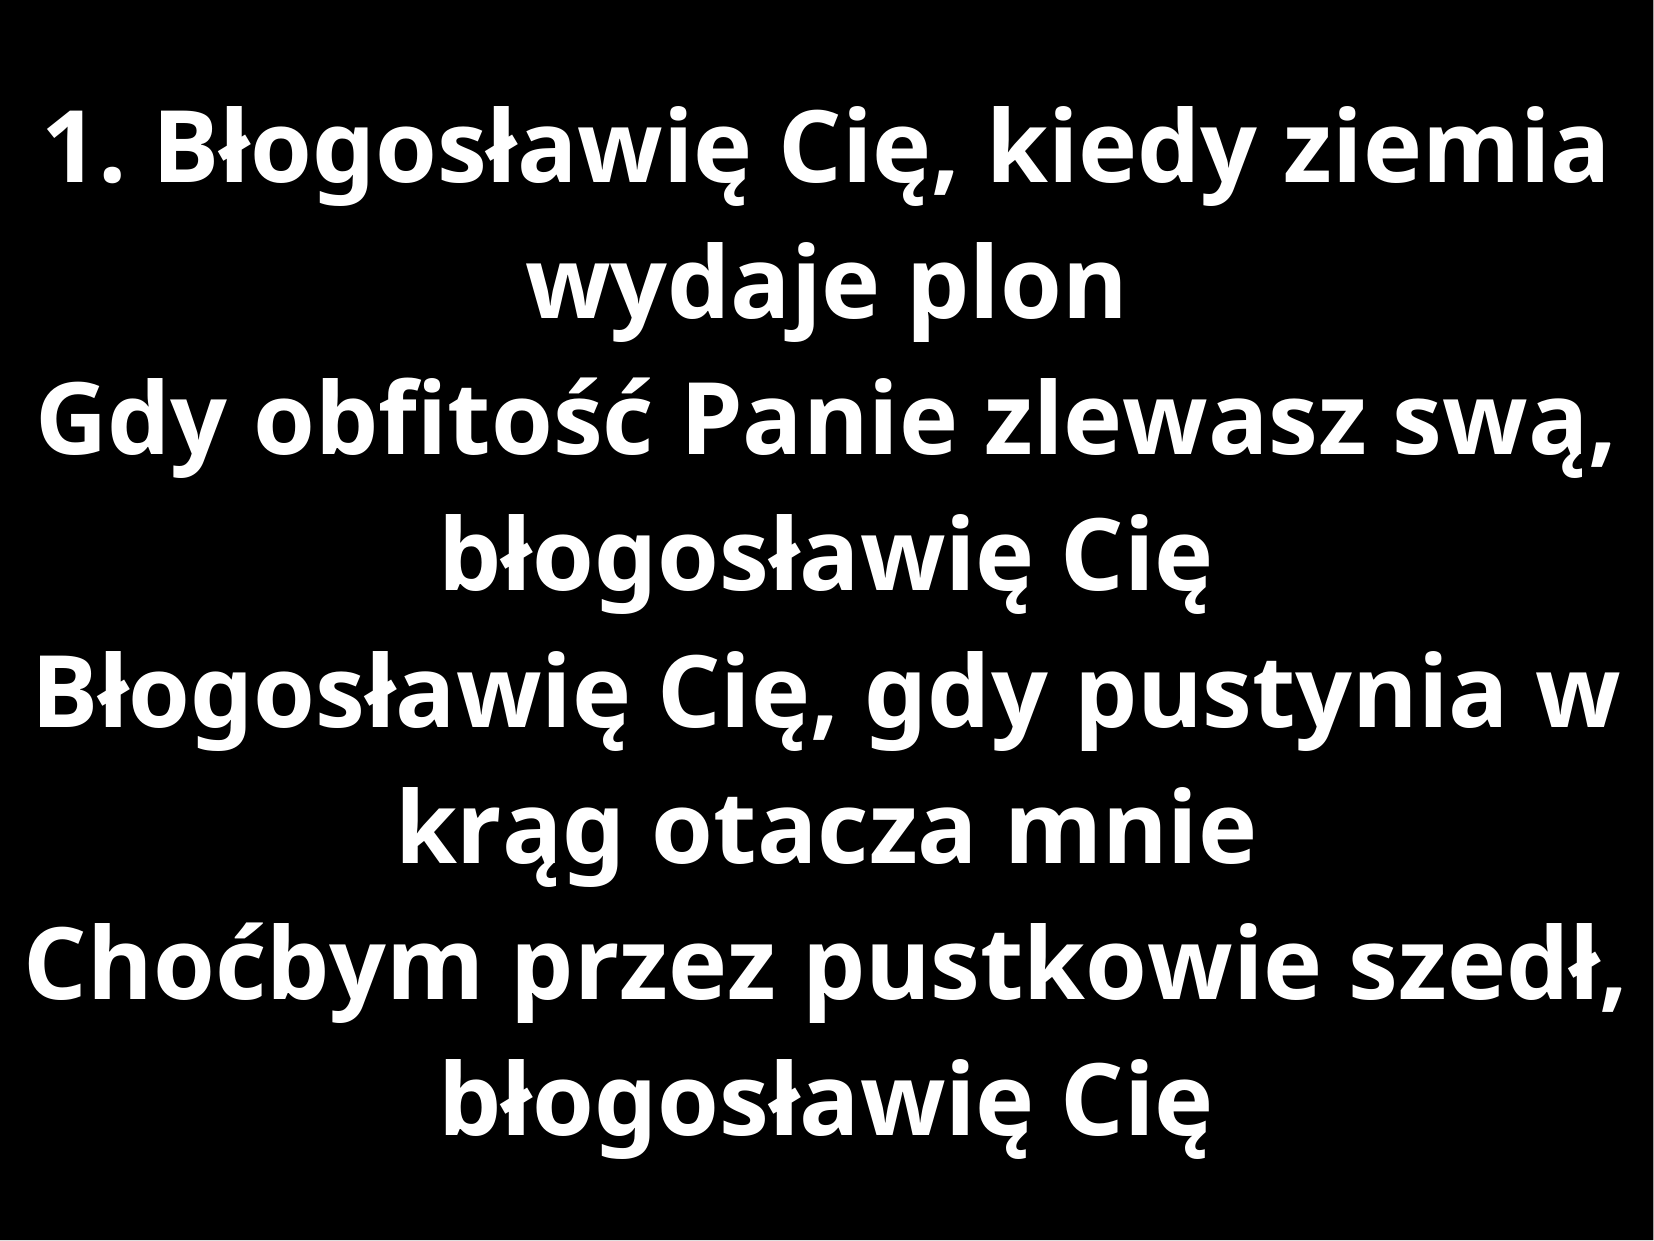

# 1. Błogosławię Cię, kiedy ziemia wydaje plon Gdy obfitość Panie zlewasz swą, błogosławię Cię Błogosławię Cię, gdy pustynia w krąg otacza mnie Choćbym przez pustkowie szedł, błogosławię Cię